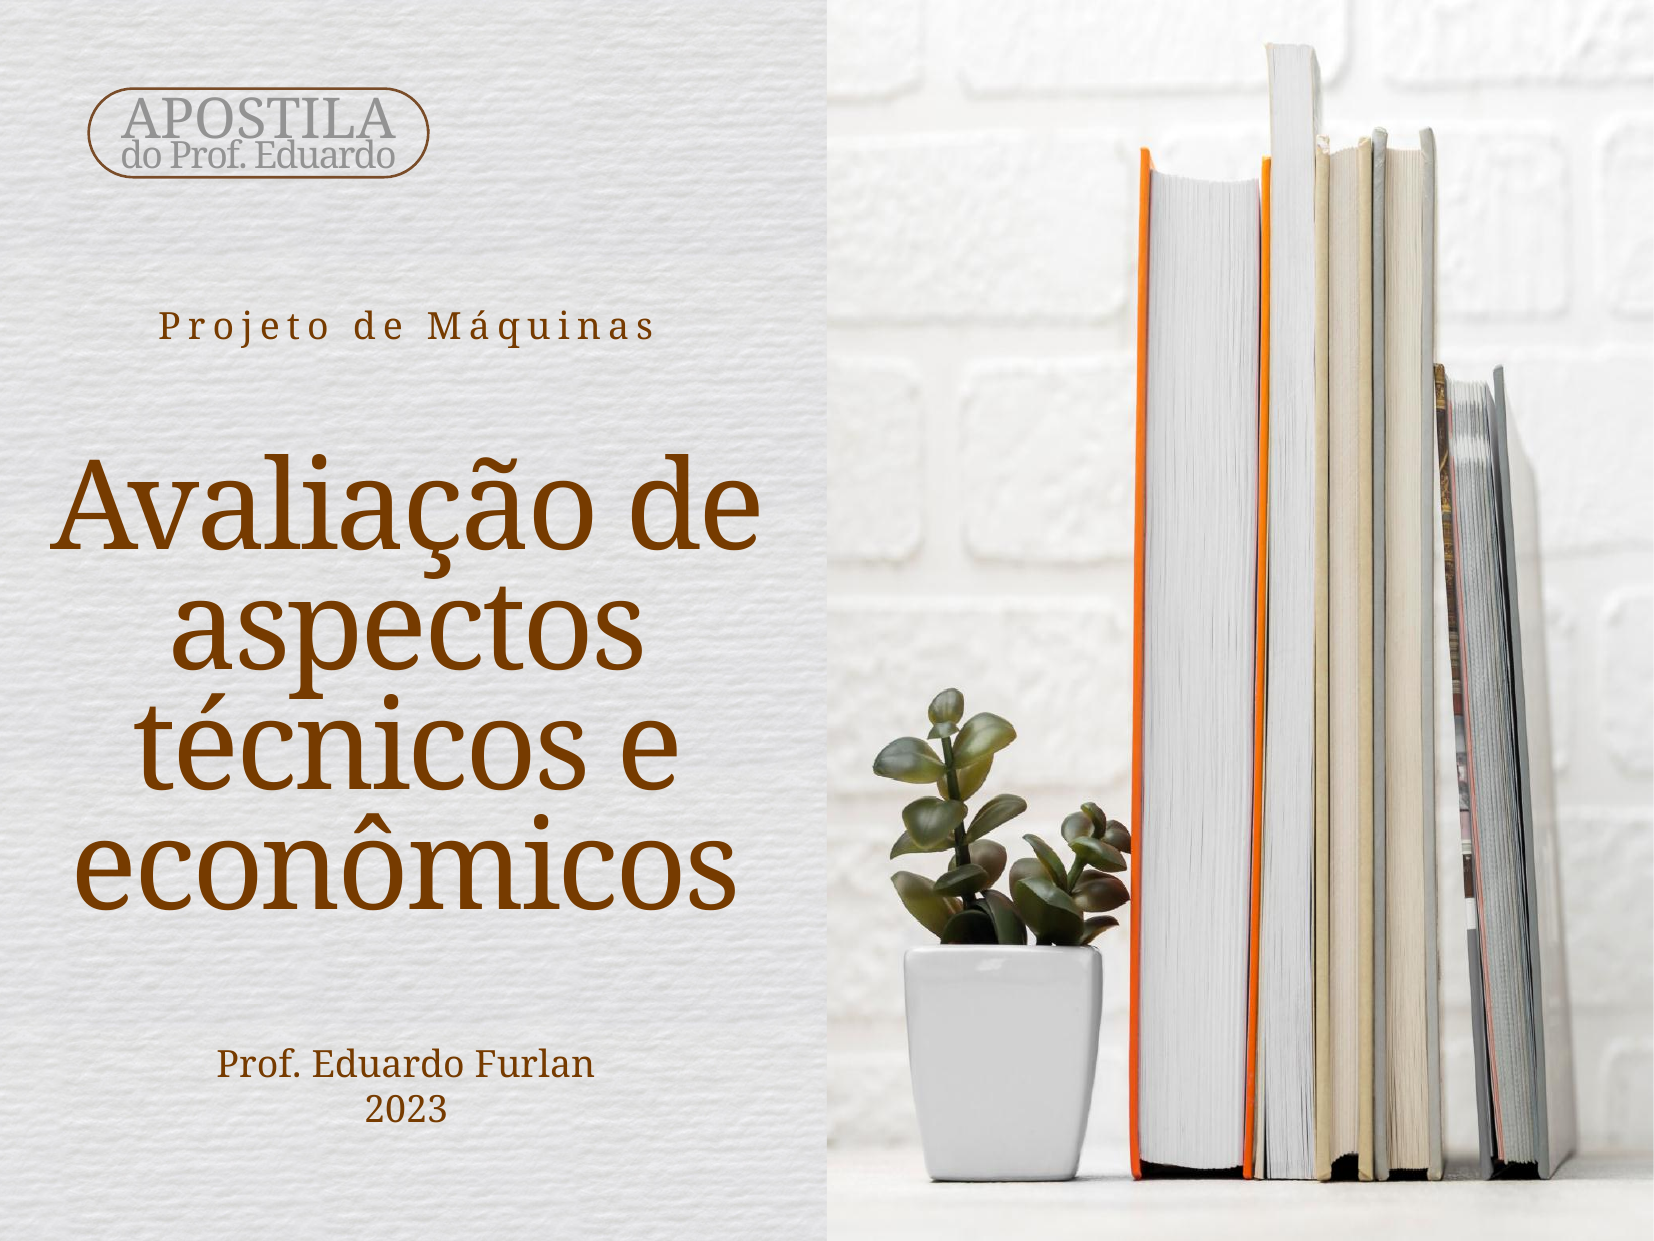

1
APOSTILA
do Prof. Eduardo
Projeto de Máquinas
Avaliação de aspectos técnicos e econômicos
Prof. Eduardo Furlan
2023